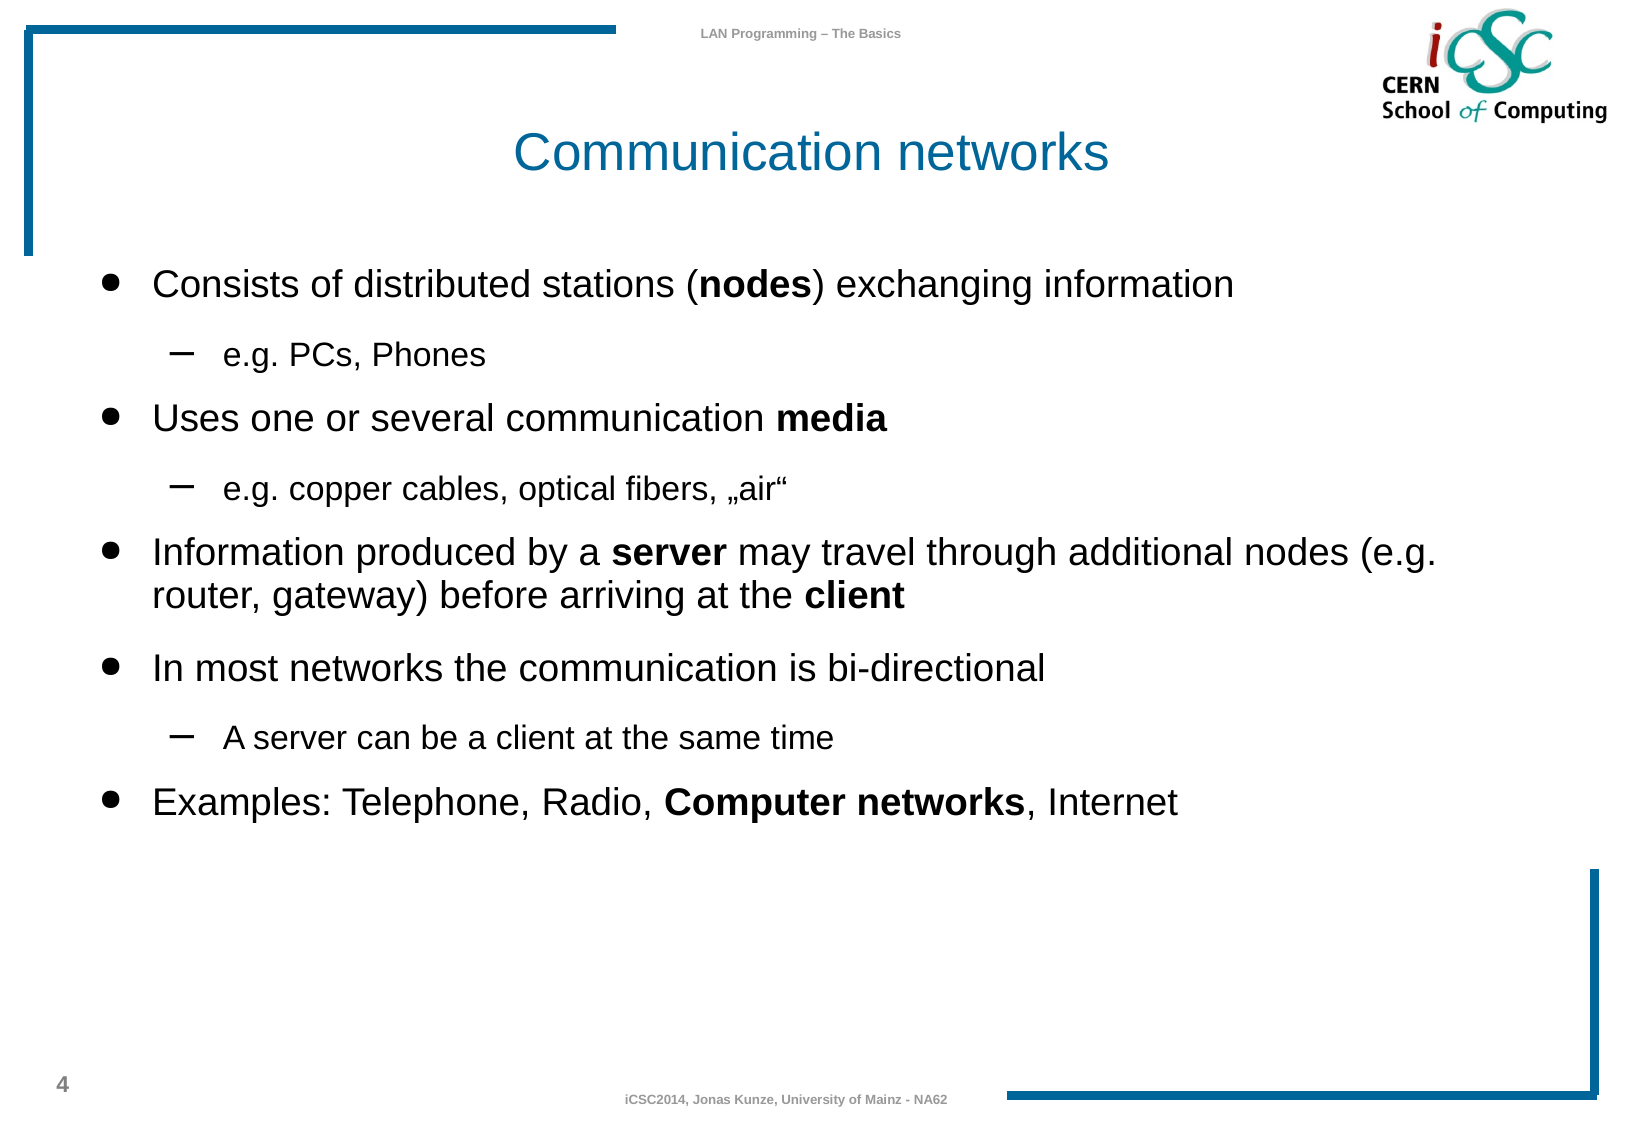

# Communication networks
Consists of distributed stations (nodes) exchanging information
e.g. PCs, Phones
Uses one or several communication media
e.g. copper cables, optical fibers, „air“
Information produced by a server may travel through additional nodes (e.g. router, gateway) before arriving at the client
In most networks the communication is bi-directional
A server can be a client at the same time
Examples: Telephone, Radio, Computer networks, Internet